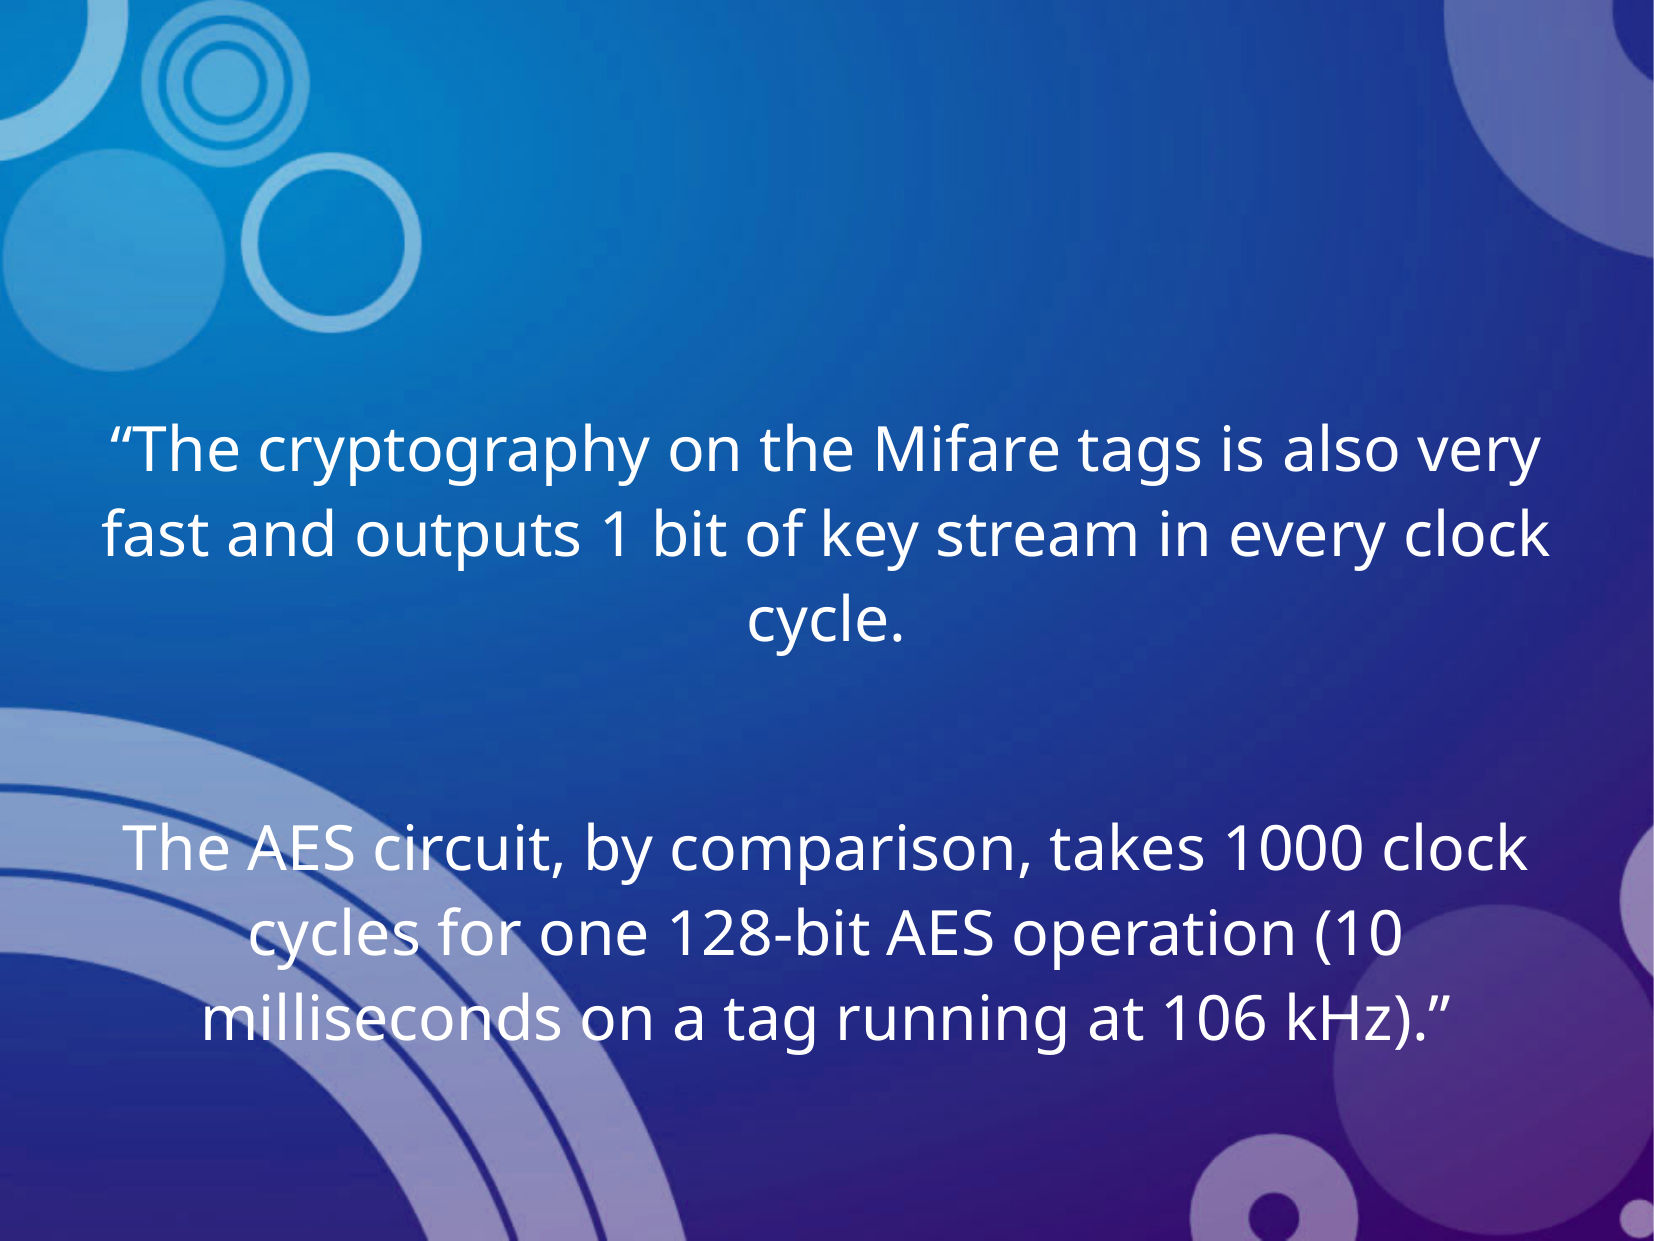

#
“The cryptography on the Mifare tags is also very fast and outputs 1 bit of key stream in every clock cycle.
The AES circuit, by comparison, takes 1000 clock cycles for one 128-bit AES operation (10 milliseconds on a tag running at 106 kHz).”